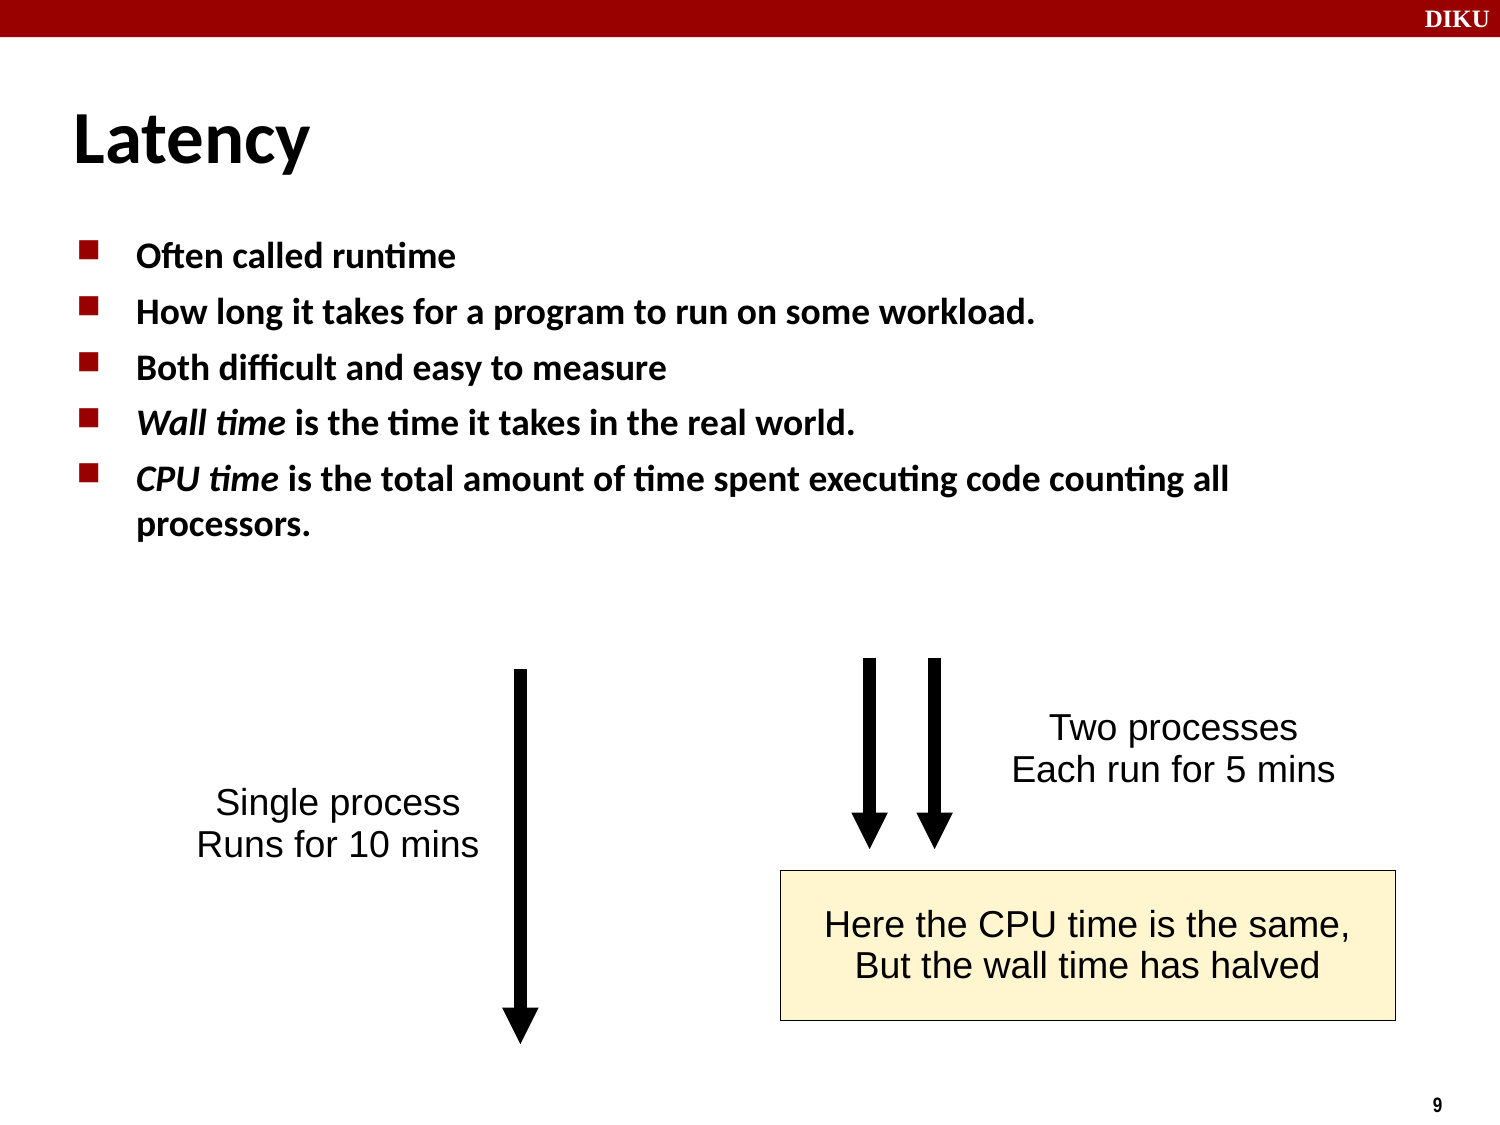

Latency
Often called runtime
How long it takes for a program to run on some workload.
Both difficult and easy to measure
Wall time is the time it takes in the real world.
CPU time is the total amount of time spent executing code counting all processors.
Two processes
Each run for 5 mins
Single process
Runs for 10 mins
Here the CPU time is the same,
But the wall time has halved